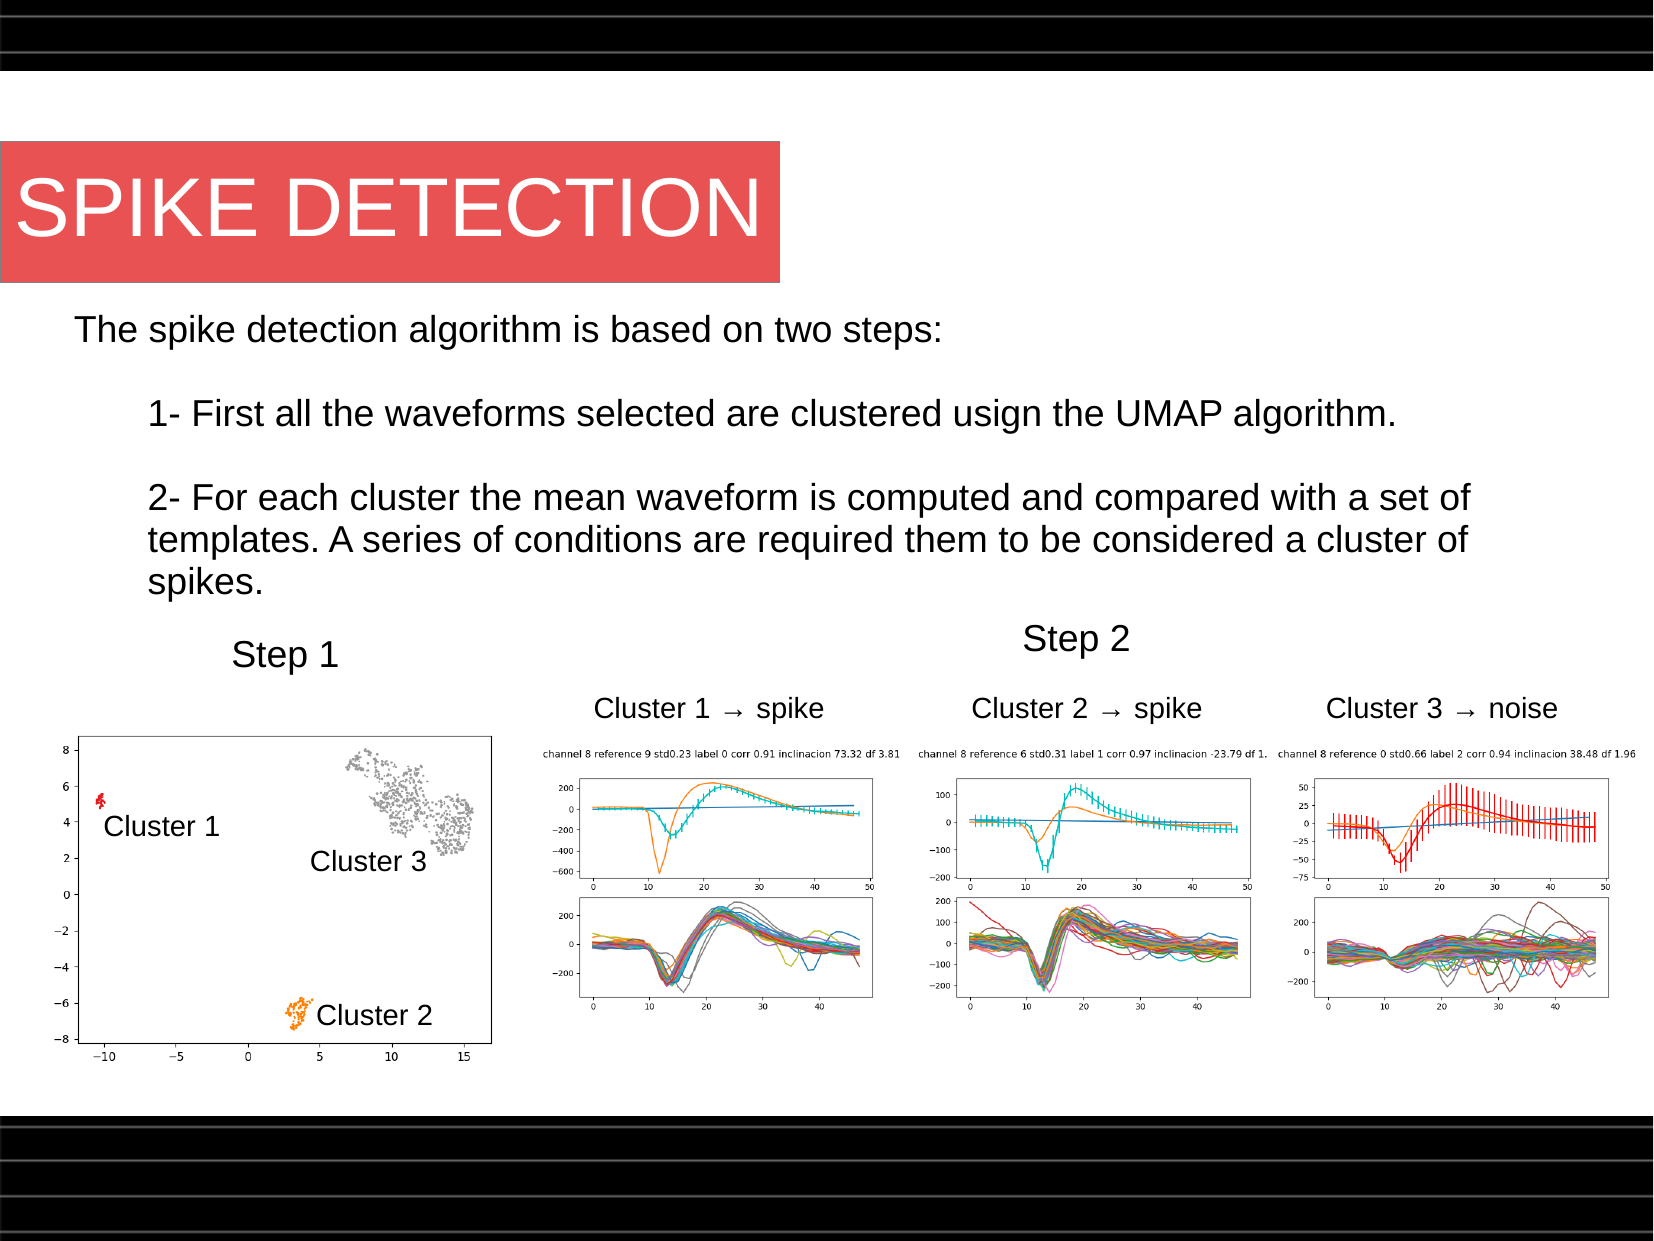

SPIKE DETECTION
The spike detection algorithm is based on two steps:
	1- First all the waveforms selected are clustered usign the UMAP algorithm.
	2- For each cluster the mean waveform is computed and compared with a set of 		templates. A series of conditions are required them to be considered a cluster of 		spikes.
Step 2
Step 1
Cluster 2 → spike
Cluster 1 → spike
Cluster 3 → noise
Cluster 1
Cluster 3
Cluster 2